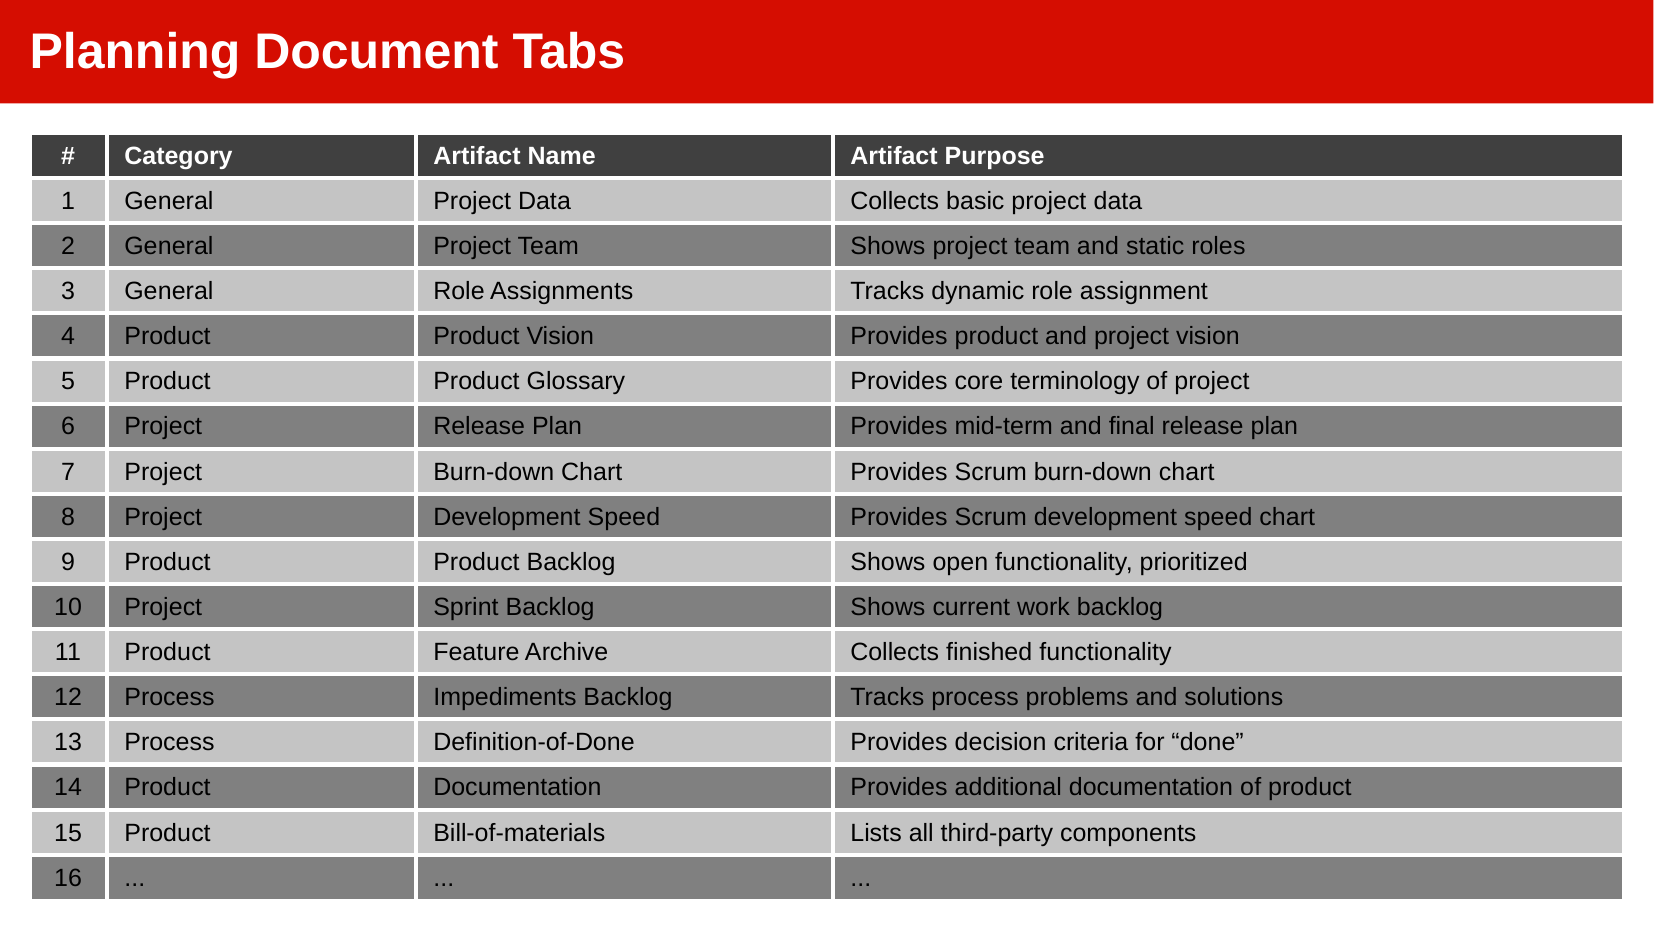

# Planning Document Tabs
| # | Category | Artifact Name | Artifact Purpose |
| --- | --- | --- | --- |
| 1 | General | Project Data | Collects basic project data |
| 2 | General | Project Team | Shows project team and static roles |
| 3 | General | Role Assignments | Tracks dynamic role assignment |
| 4 | Product | Product Vision | Provides product and project vision |
| 5 | Product | Product Glossary | Provides core terminology of project |
| 6 | Project | Release Plan | Provides mid-term and final release plan |
| 7 | Project | Burn-down Chart | Provides Scrum burn-down chart |
| 8 | Project | Development Speed | Provides Scrum development speed chart |
| 9 | Product | Product Backlog | Shows open functionality, prioritized |
| 10 | Project | Sprint Backlog | Shows current work backlog |
| 11 | Product | Feature Archive | Collects finished functionality |
| 12 | Process | Impediments Backlog | Tracks process problems and solutions |
| 13 | Process | Definition-of-Done | Provides decision criteria for “done” |
| 14 | Product | Documentation | Provides additional documentation of product |
| 15 | Product | Bill-of-materials | Lists all third-party components |
| 16 | ... | ... | ... |
The AMOS Project
3
© 2020 Dirk Riehle - Some Rights Reserved